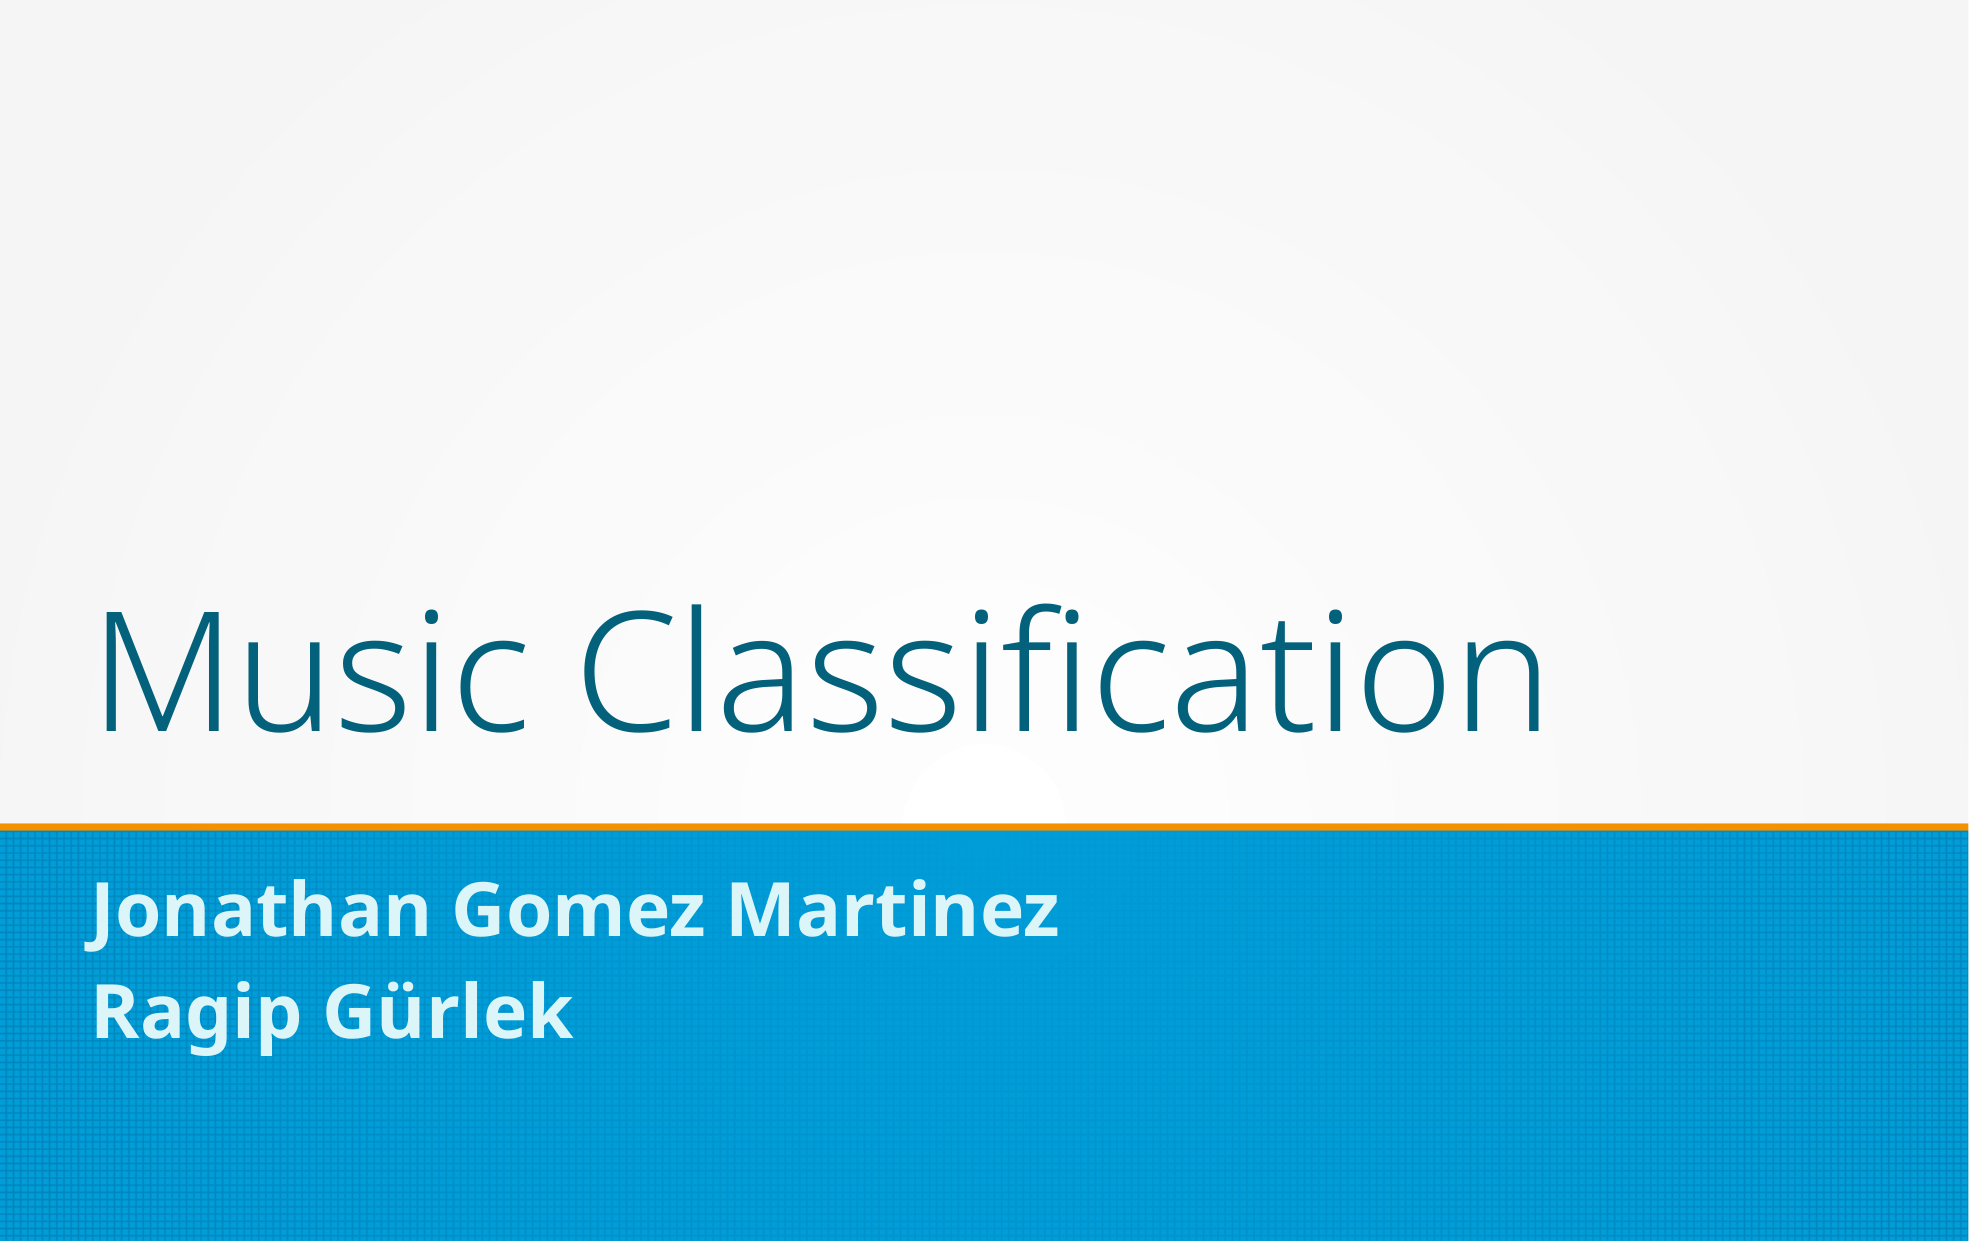

# Music Classification
Jonathan Gomez Martinez
Ragip Gürlek